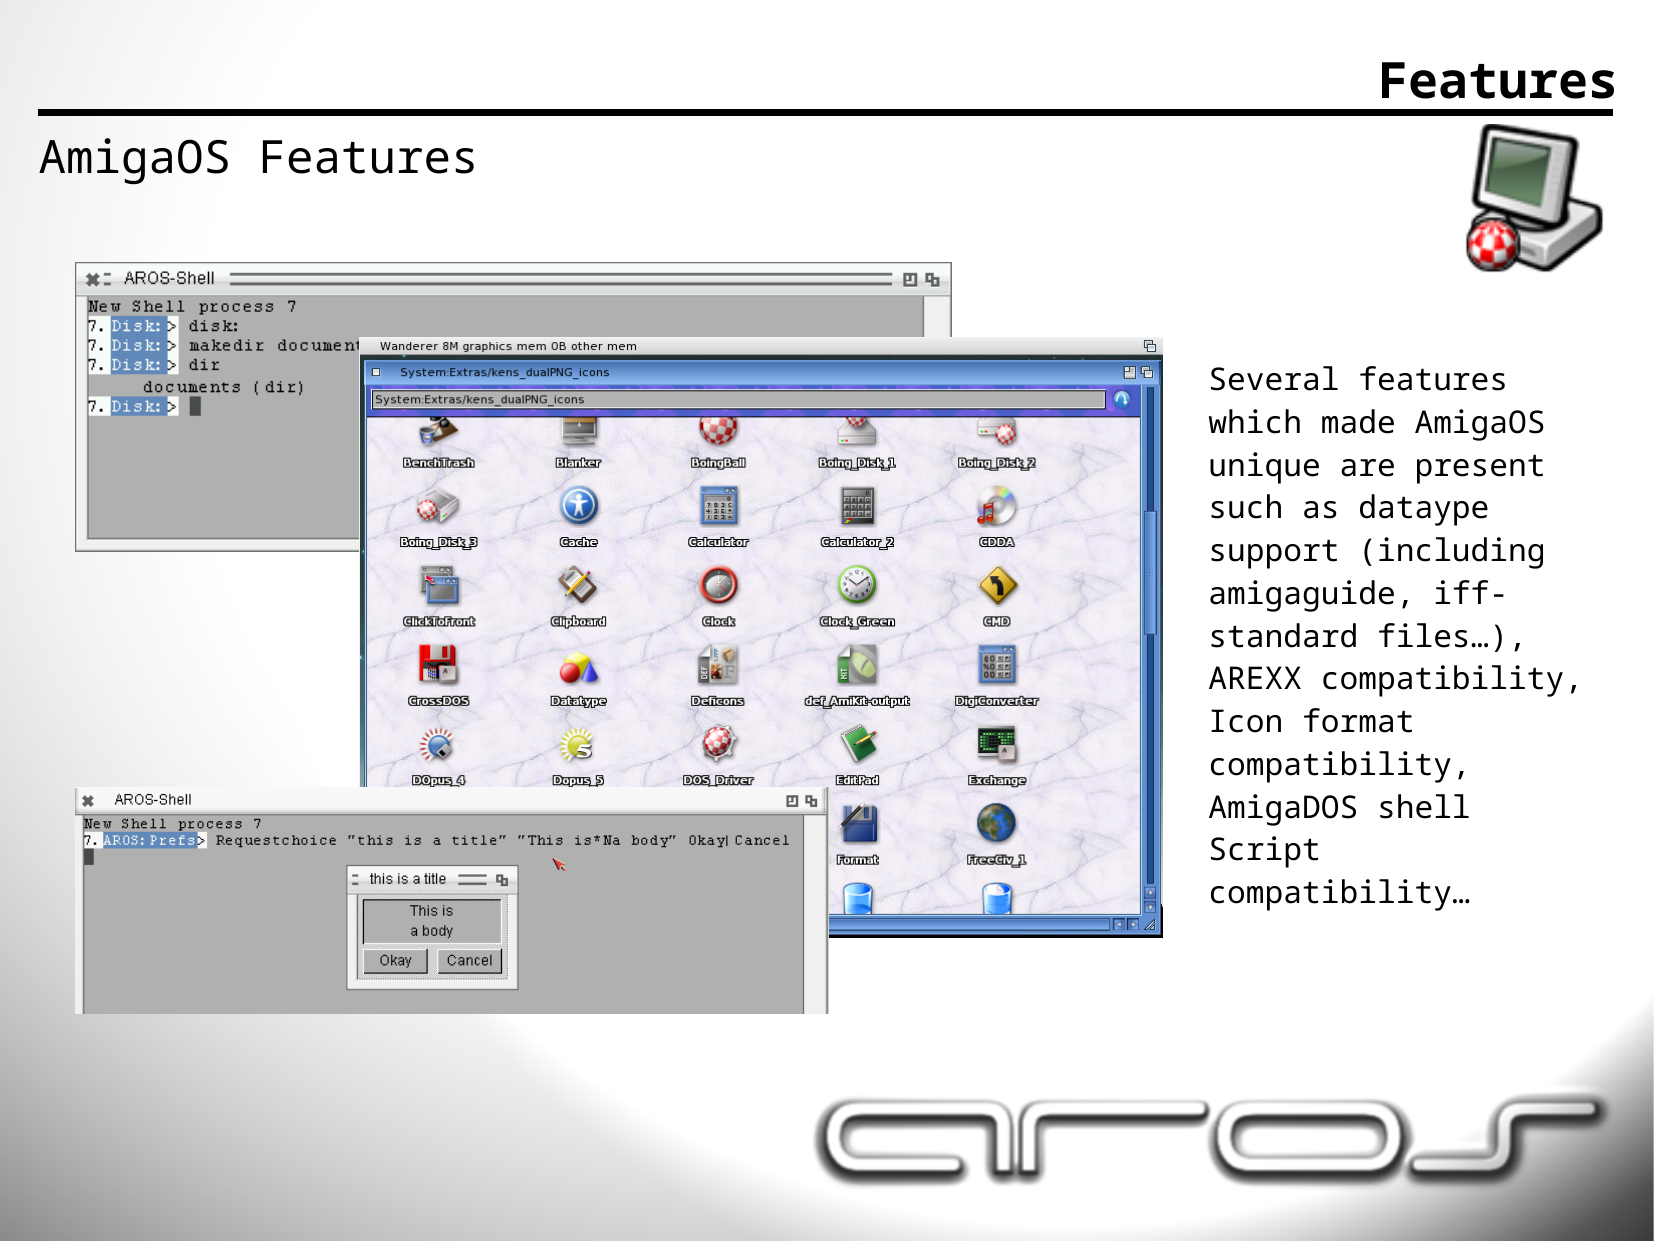

Features
AmigaOS Features
Several features which made AmigaOS unique are present such as dataype support (including amigaguide, iff-standard files…), AREXX compatibility, Icon format compatibility, AmigaDOS shell Script compatibility…